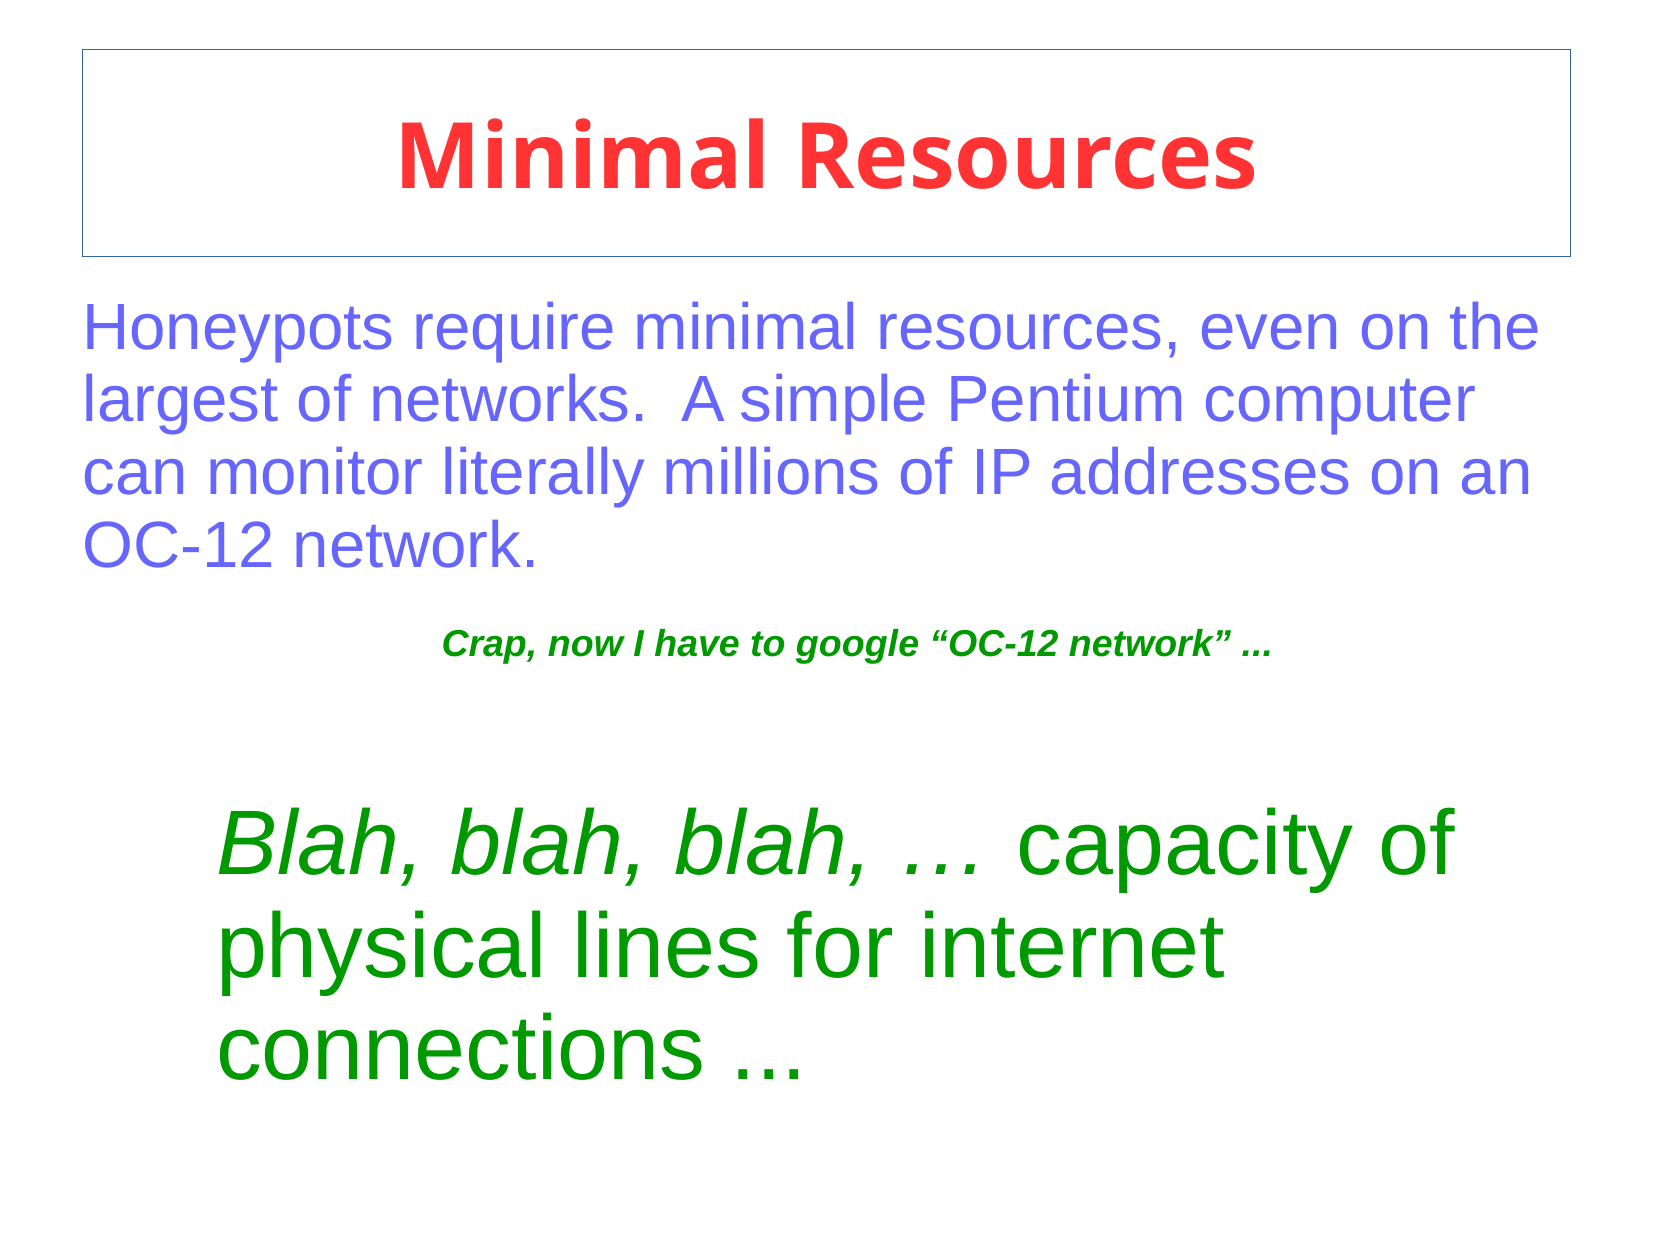

# Minimal Resources
Honeypots require minimal resources, even on the largest of networks. A simple Pentium computer can monitor literally millions of IP addresses on an OC-12 network.
Crap, now I have to google “OC-12 network” ...
Blah, blah, blah, … capacity of physical lines for internet connections ...